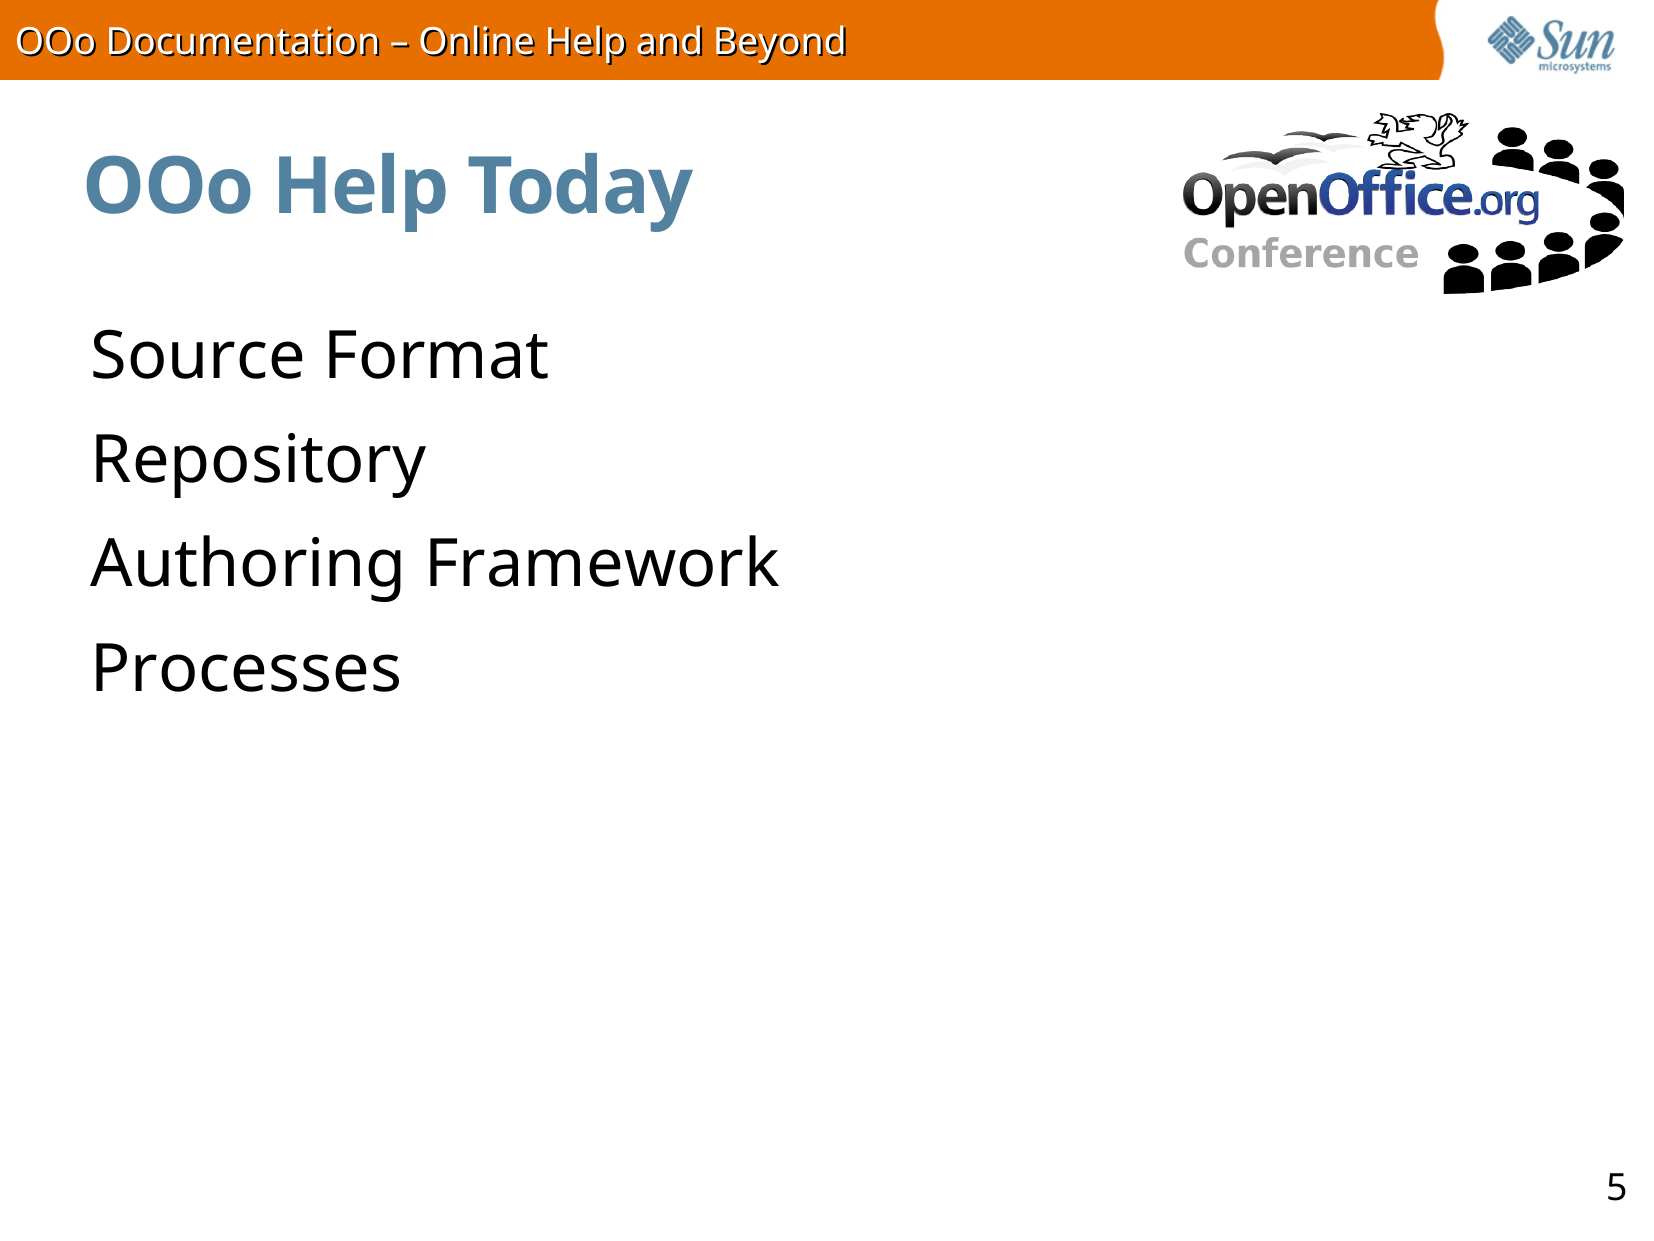

OOo Help Today
# Source Format
Repository
Authoring Framework
Processes